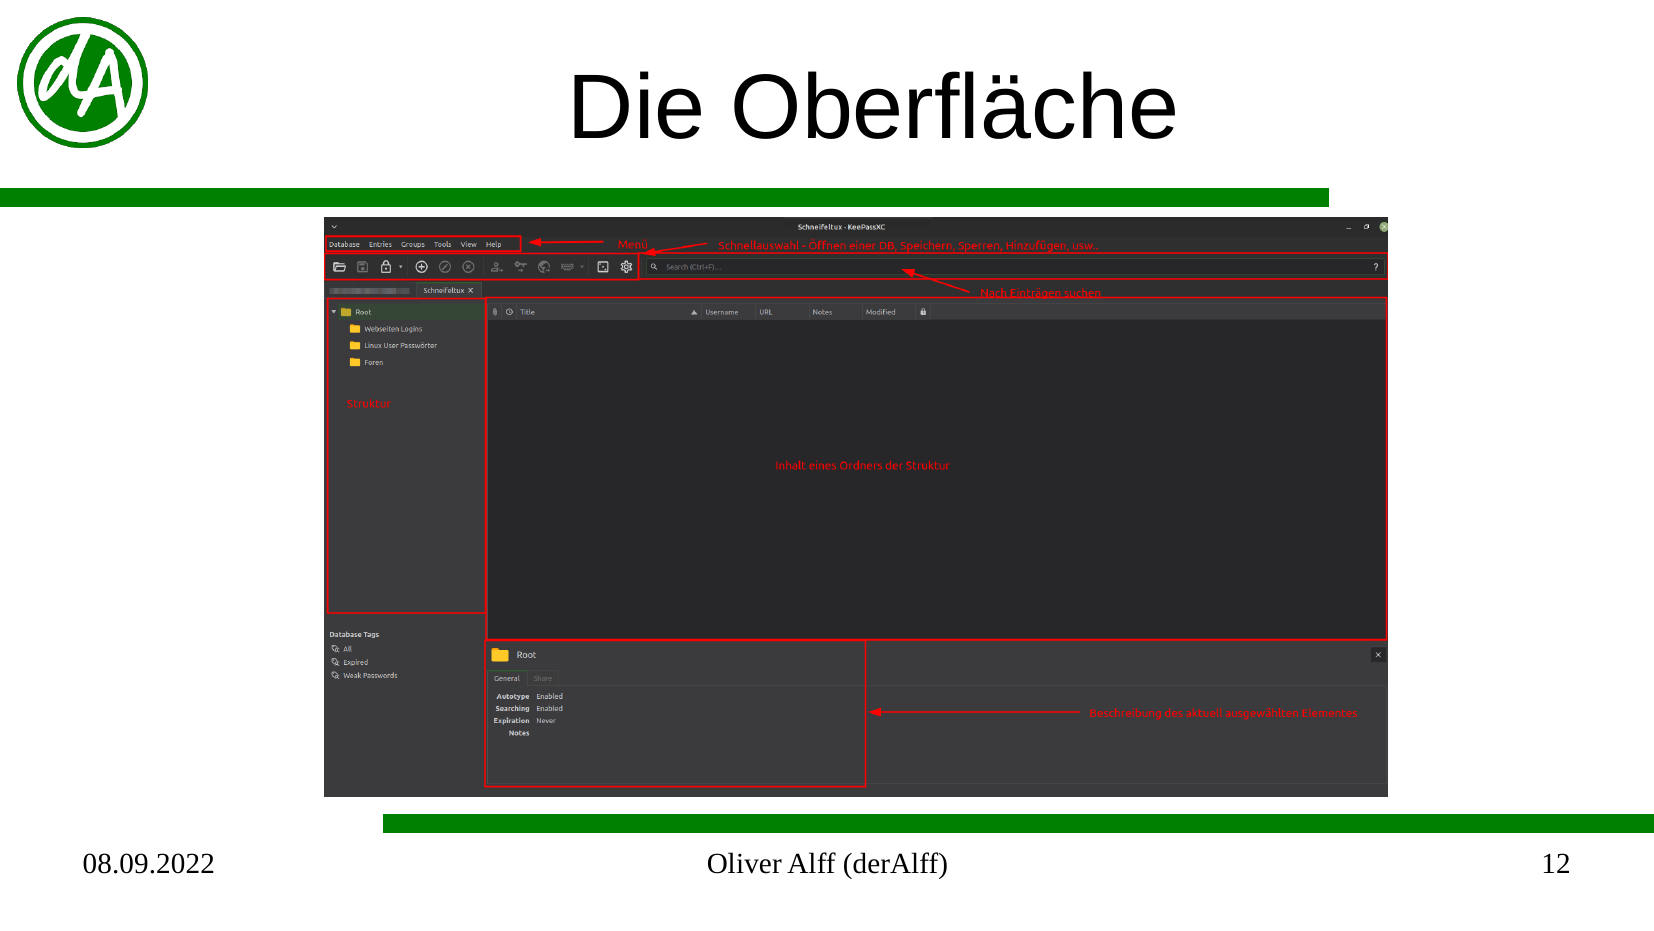

# Die Oberfläche
08.09.2022
Oliver Alff (derAlff)
12